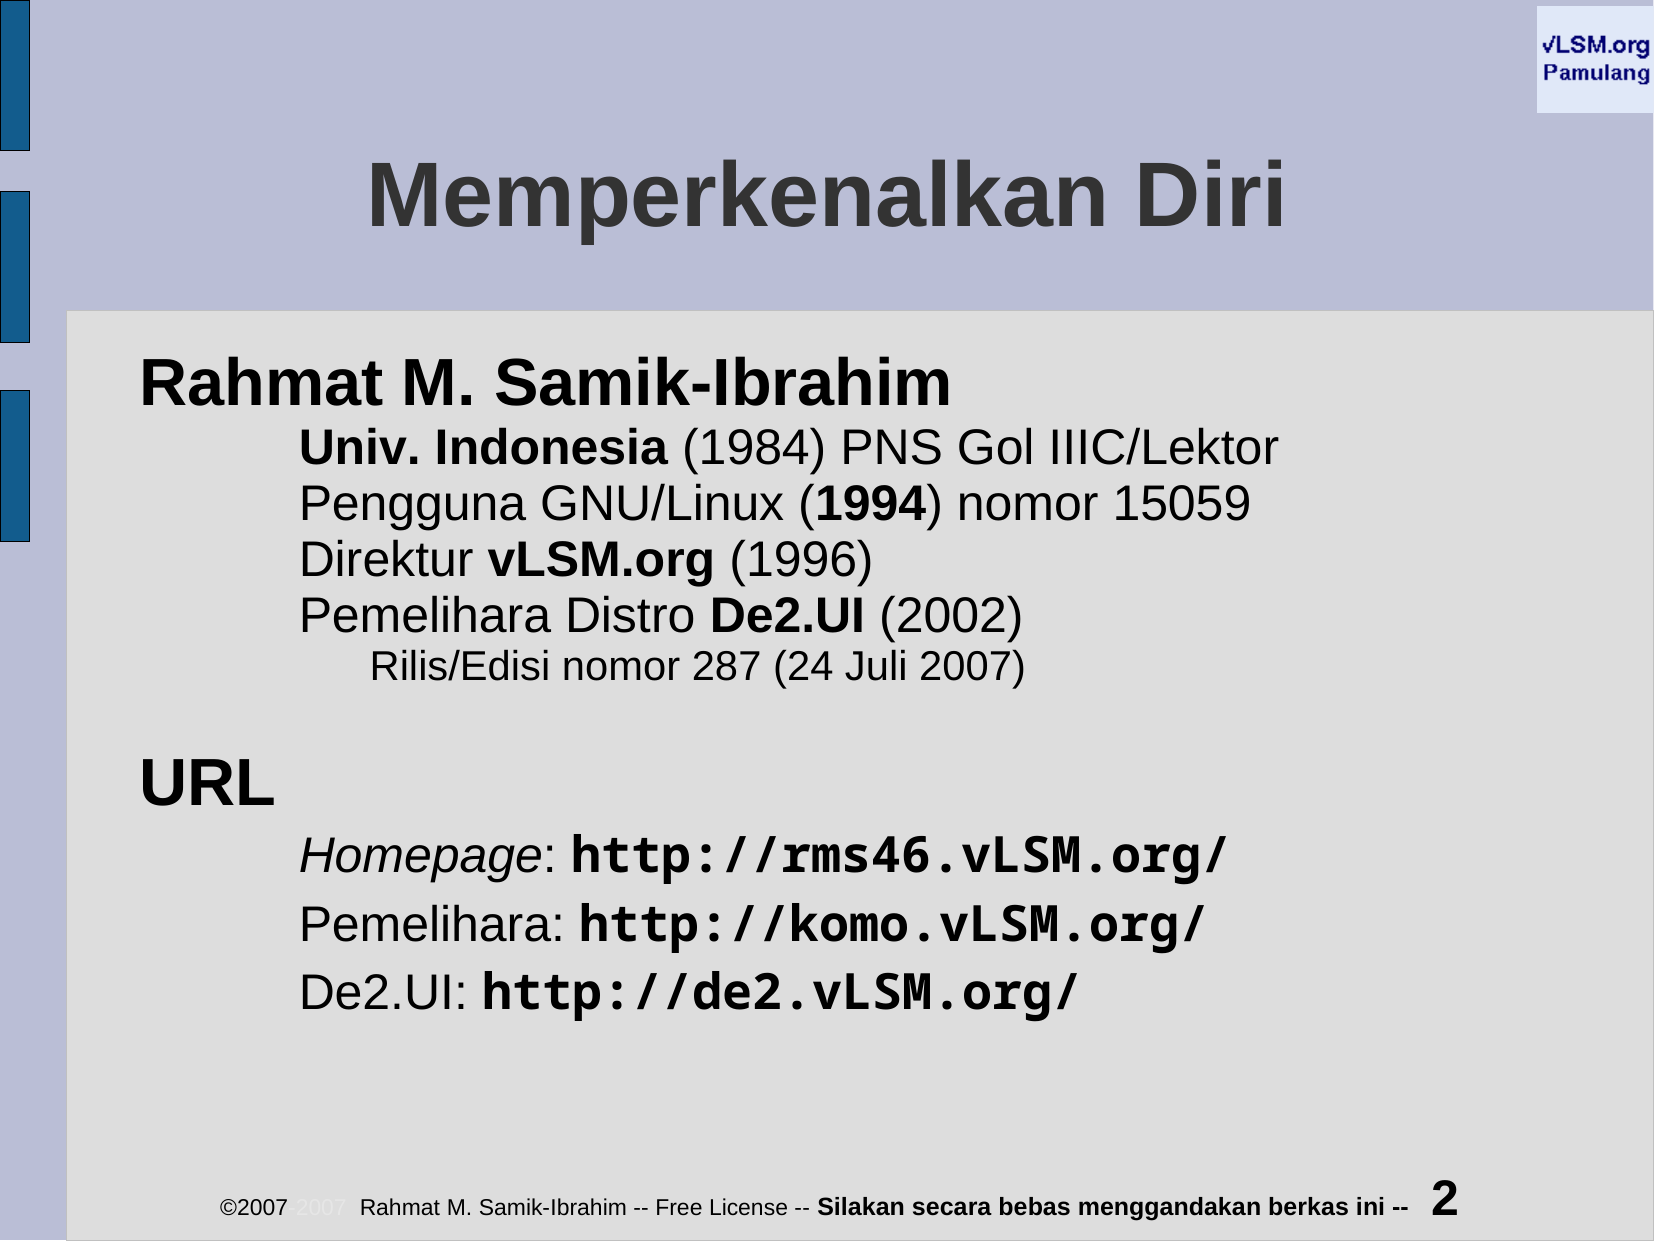

# Memperkenalkan Diri
Rahmat M. Samik-Ibrahim
Univ. Indonesia (1984) PNS Gol IIIC/Lektor
Pengguna GNU/Linux (1994) nomor 15059
Direktur vLSM.org (1996)
Pemelihara Distro De2.UI (2002)
Rilis/Edisi nomor 287 (24 Juli 2007)
URL
Homepage: http://rms46.vLSM.org/
Pemelihara: http://komo.vLSM.org/
De2.UI: http://de2.vLSM.org/